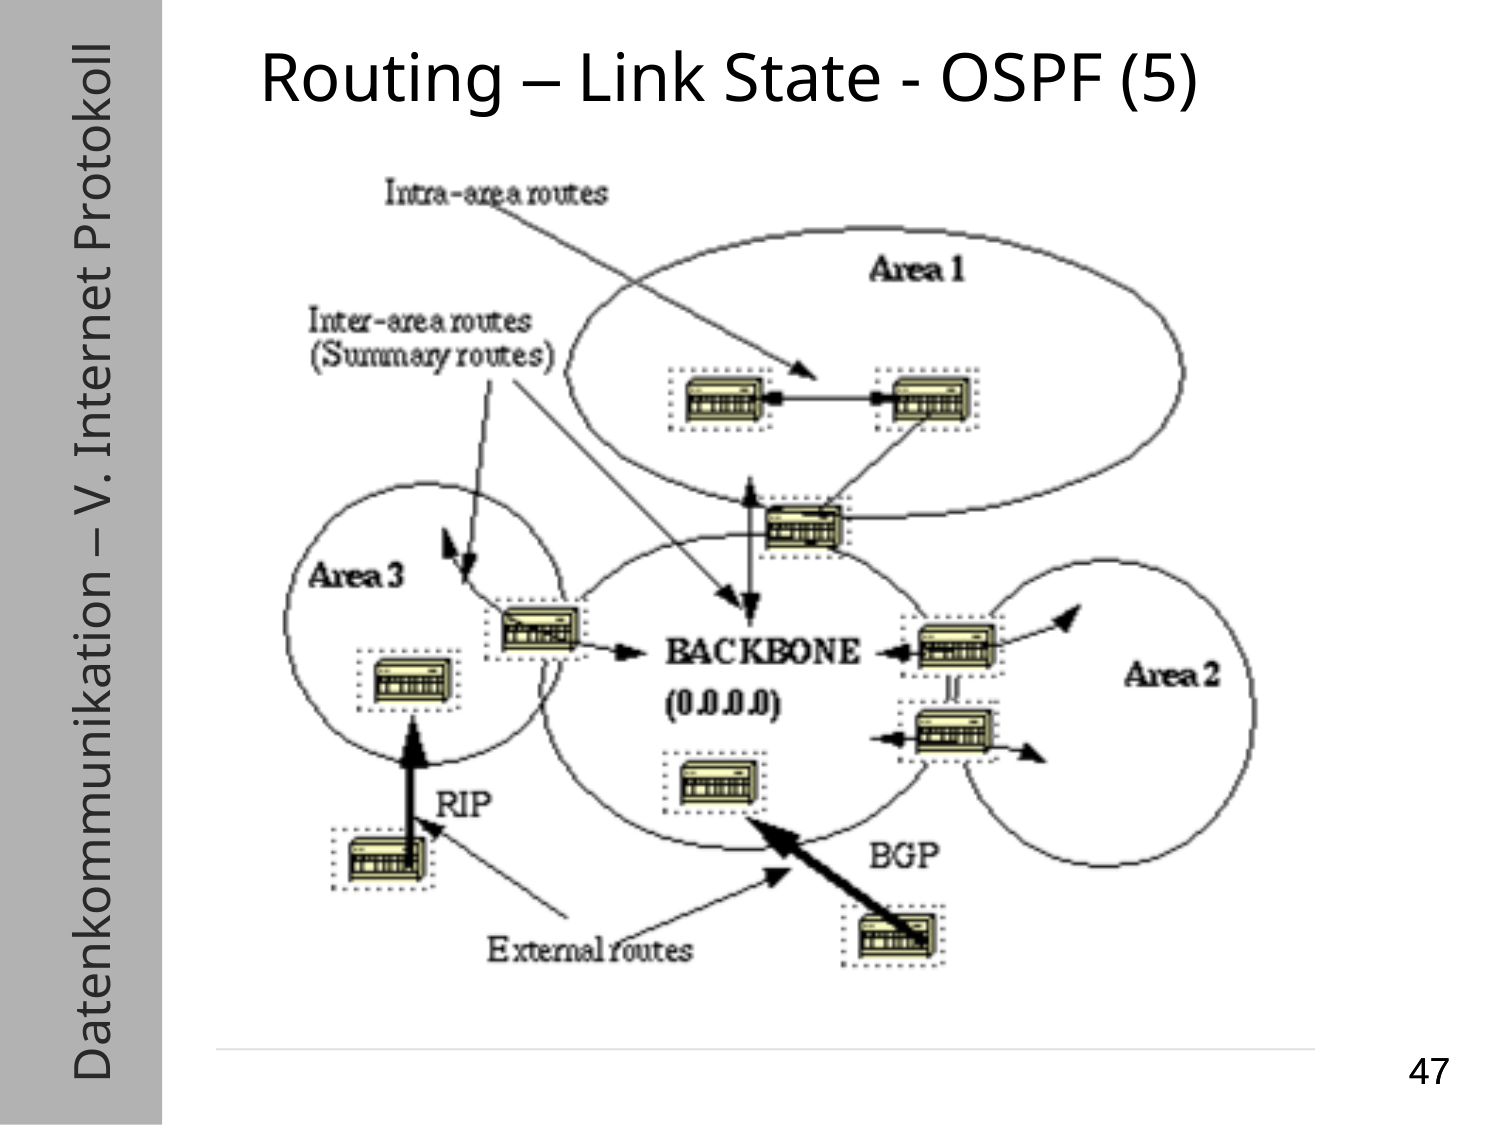

Routing – Link State - OSPF (5)
Datenkommunikation – V. Internet Protokoll